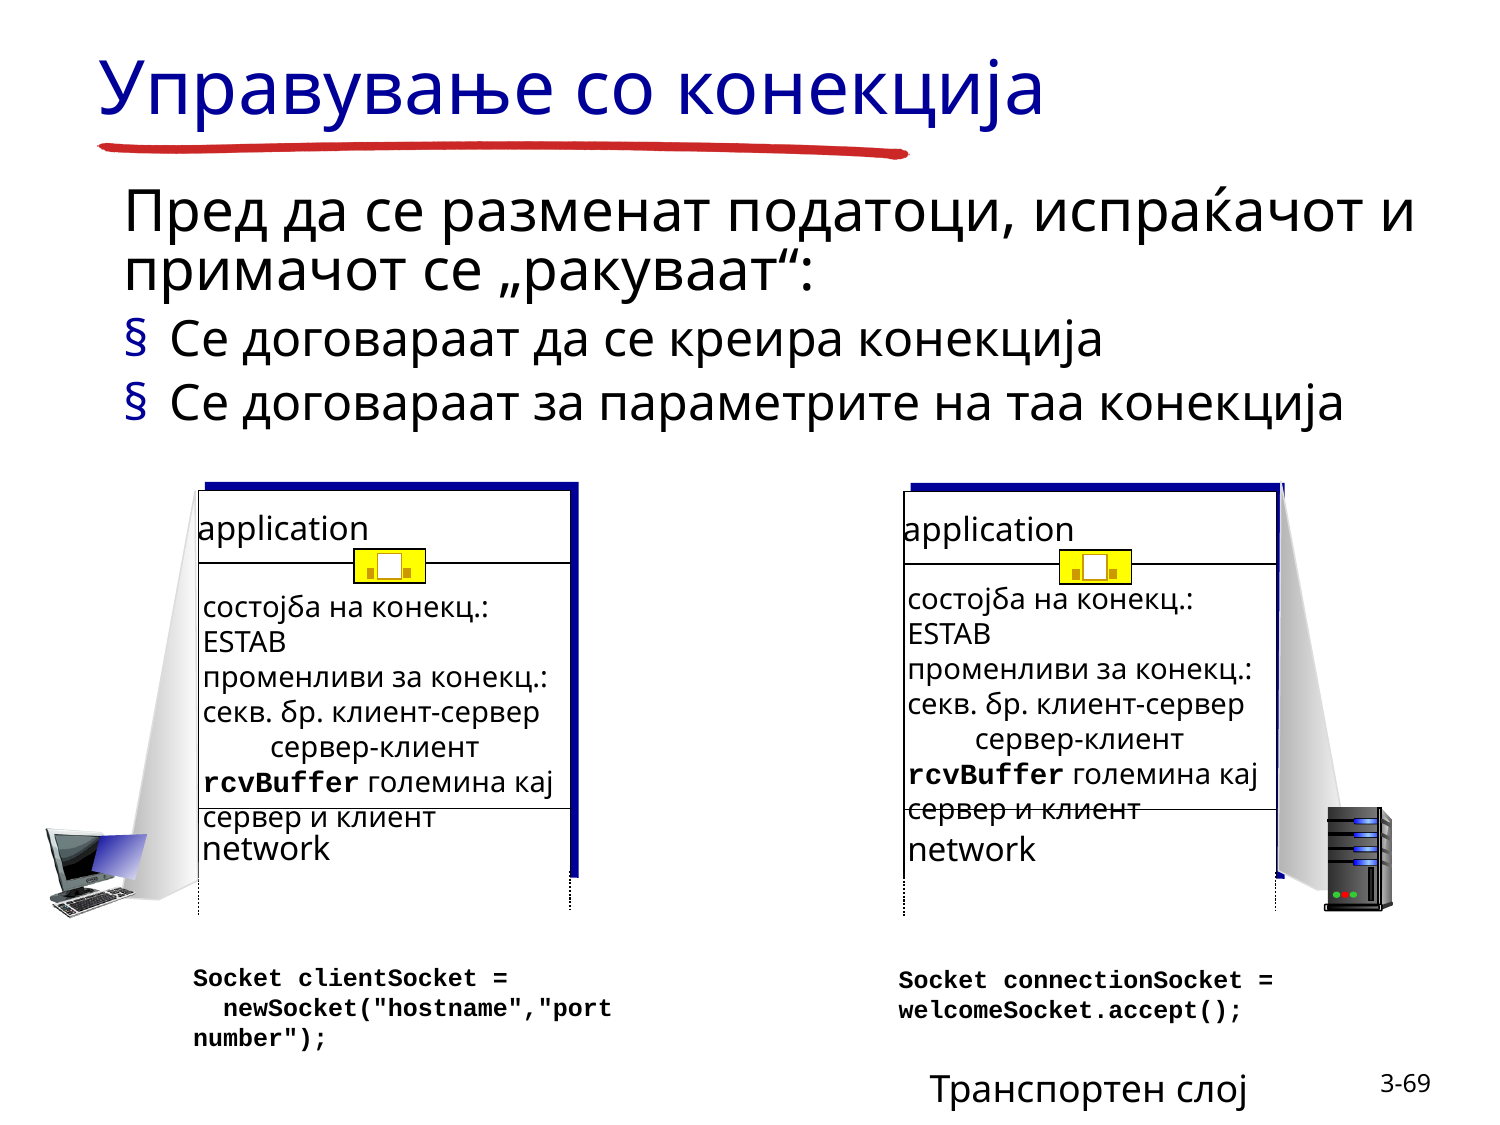

# Управување со конекција
Пред да се разменат податоци, испраќачот и примачот се „ракуваат“:
Се договараат да се креира конекција
Се договараат за параметрите на таа конекција
application
application
состојба на конекц.: ESTAB
променливи за конекц.:
секв. бр. клиент-сервер
 сервер-клиент
rcvBuffer големина кај сервер и клиент
состојба на конекц.: ESTAB
променливи за конекц.:
секв. бр. клиент-сервер
 сервер-клиент
rcvBuffer големина кај сервер и клиент
network
network
Socket clientSocket =
 newSocket("hostname","port number");
Socket connectionSocket = welcomeSocket.accept();
Транспортен слој